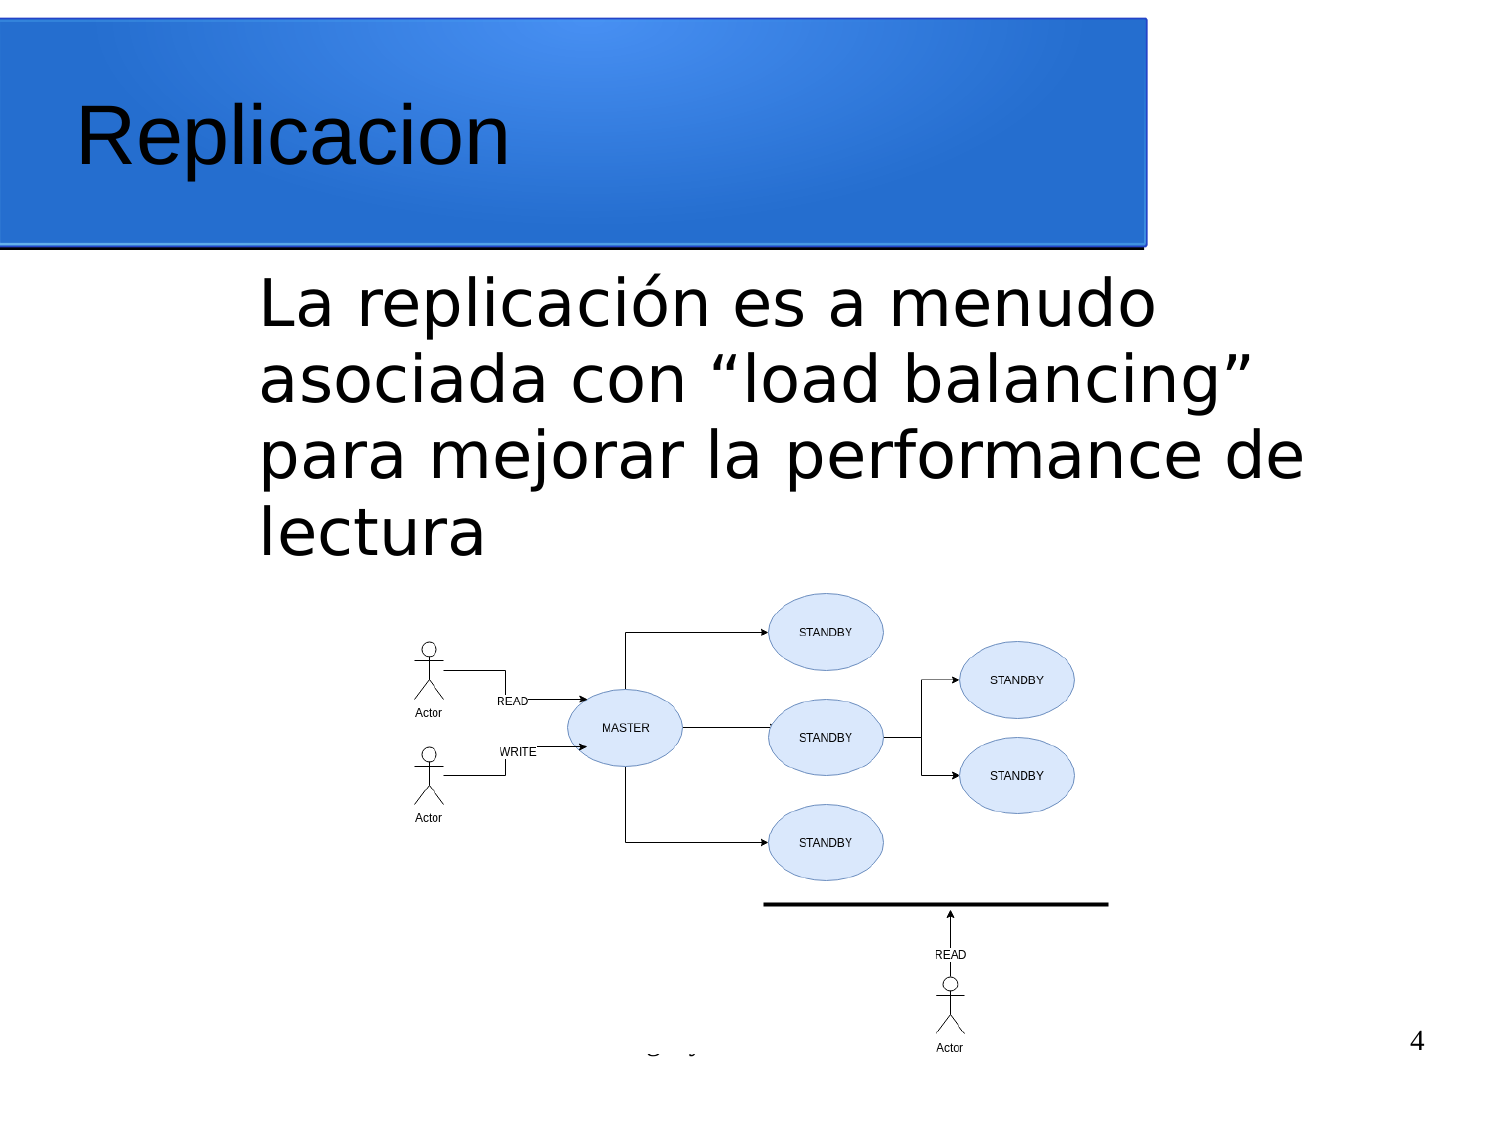

# Replicacion
La replicación es a menudo asociada con “load balancing” para mejorar la performance de lectura
Pgday Bolivia 2016
4